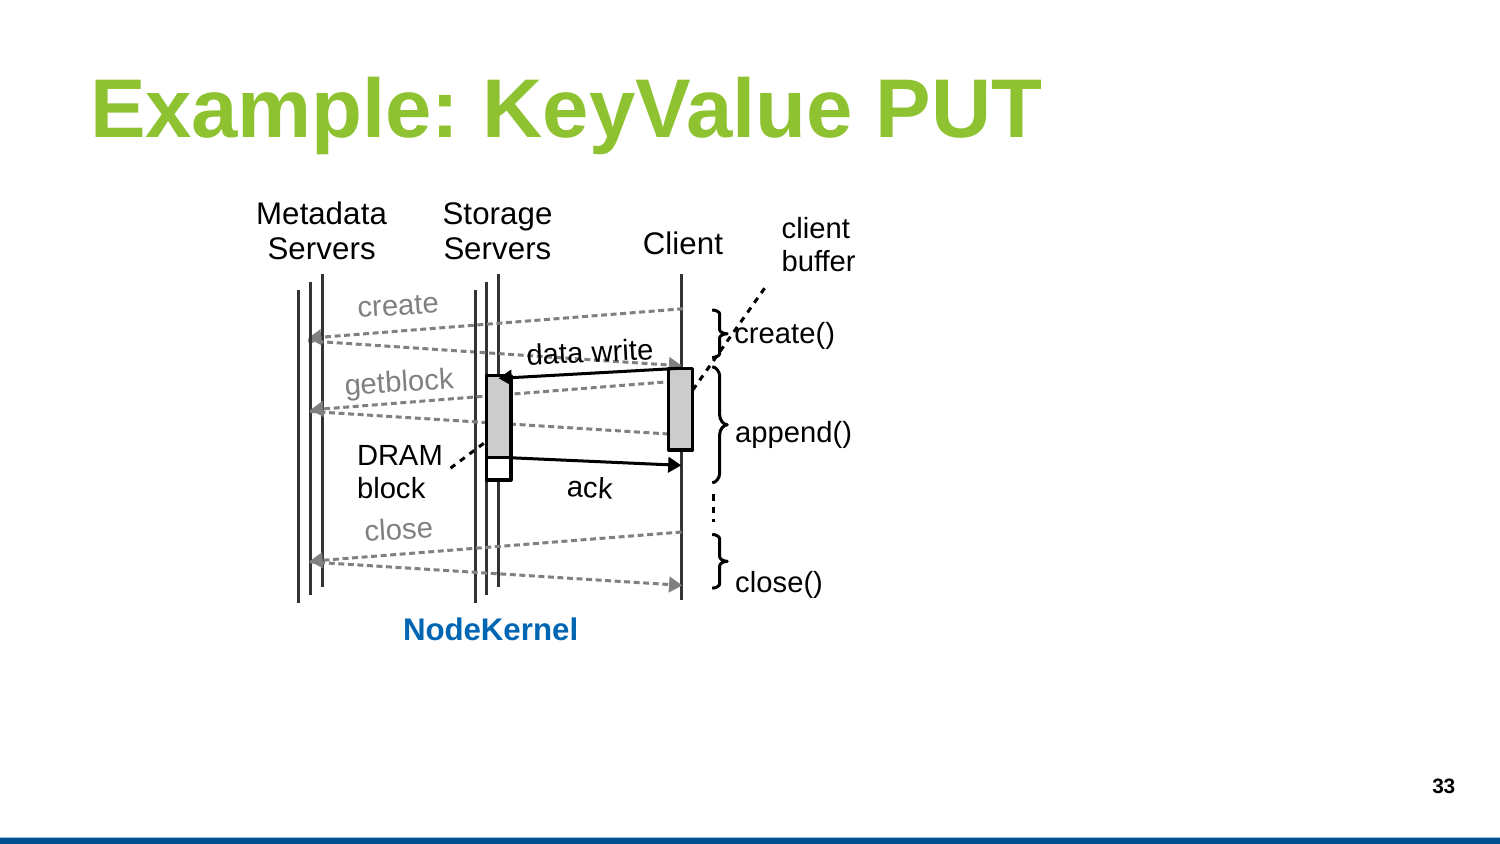

#
Example: KeyValue PUT
Metadata
Servers
Storage
Servers
KV
Server
client
buffer
Client
Client
create
create()
data write
PUT
getblock
append()
DRAM block
ack
ack
close
close()
NodeKernel
Traditional KVS
33